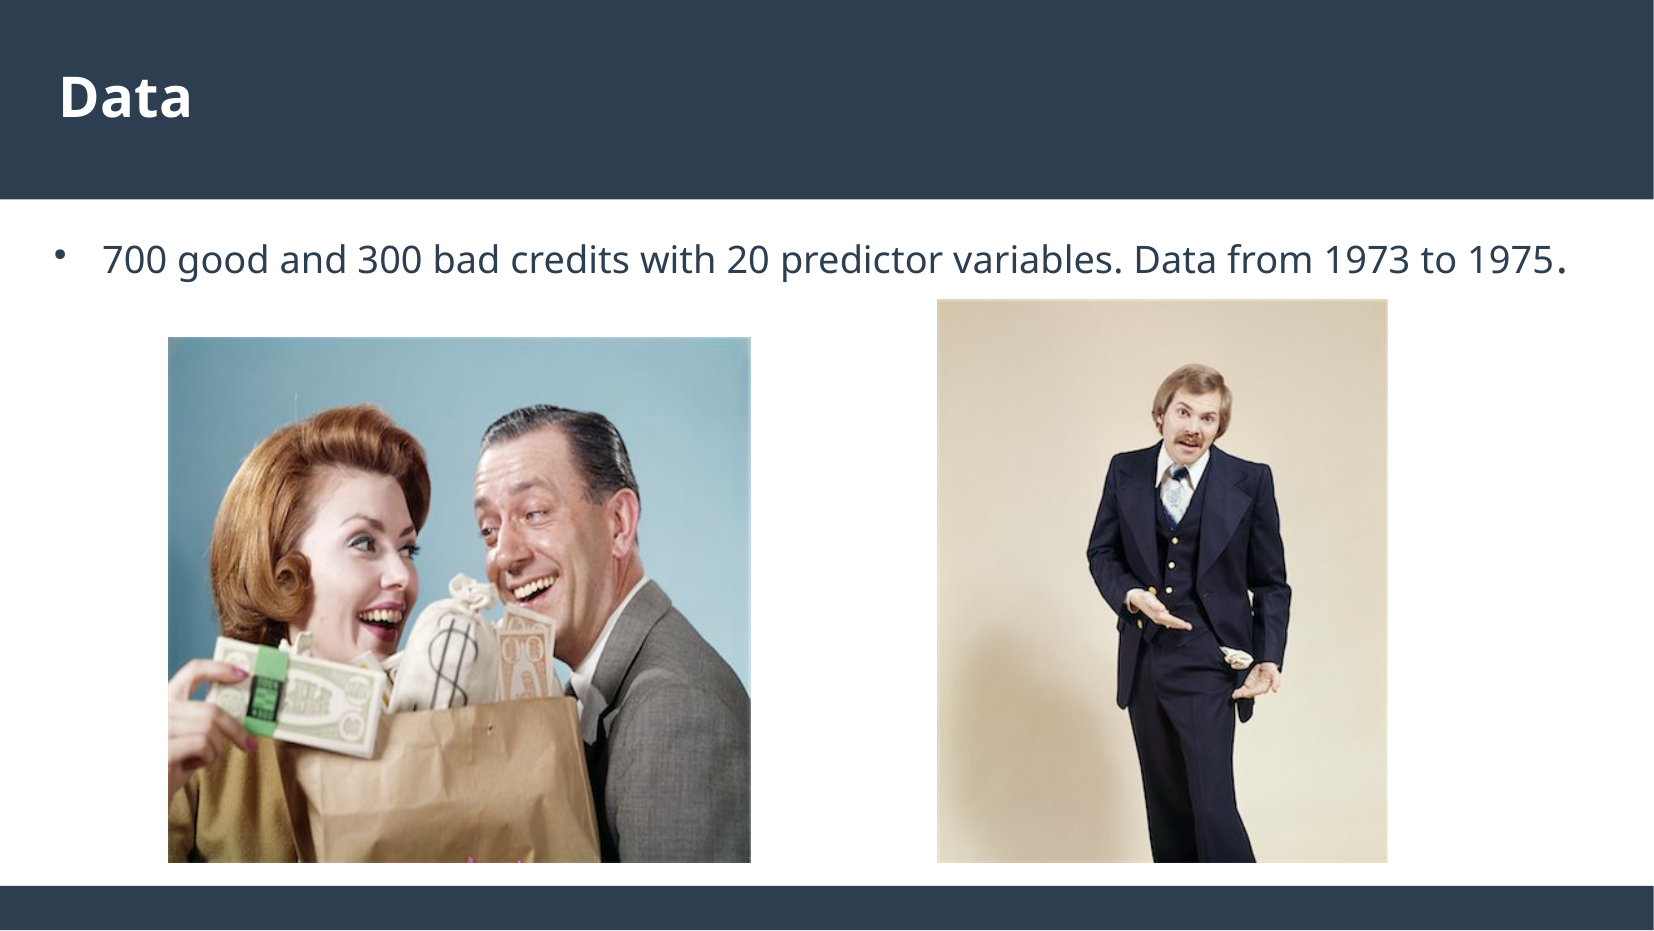

# Data
700 good and 300 bad credits with 20 predictor variables. Data from 1973 to 1975.